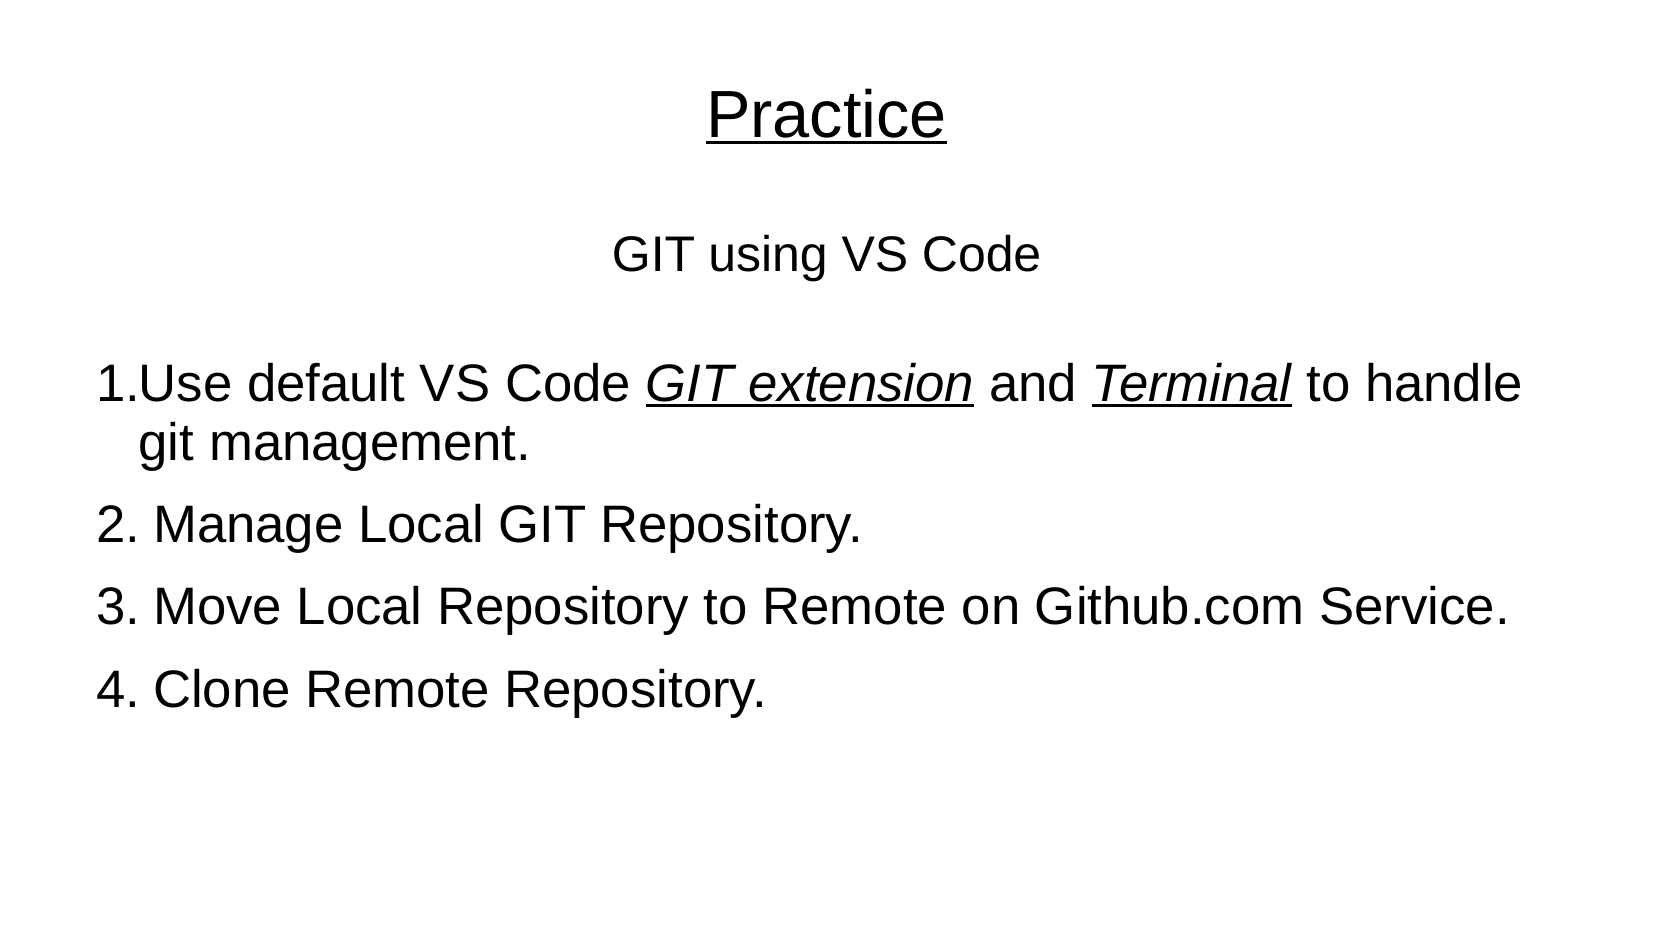

# Practice GIT using VS Code
Use default VS Code GIT extension and Terminal to handle git management.
 Manage Local GIT Repository.
 Move Local Repository to Remote on Github.com Service.
 Clone Remote Repository.